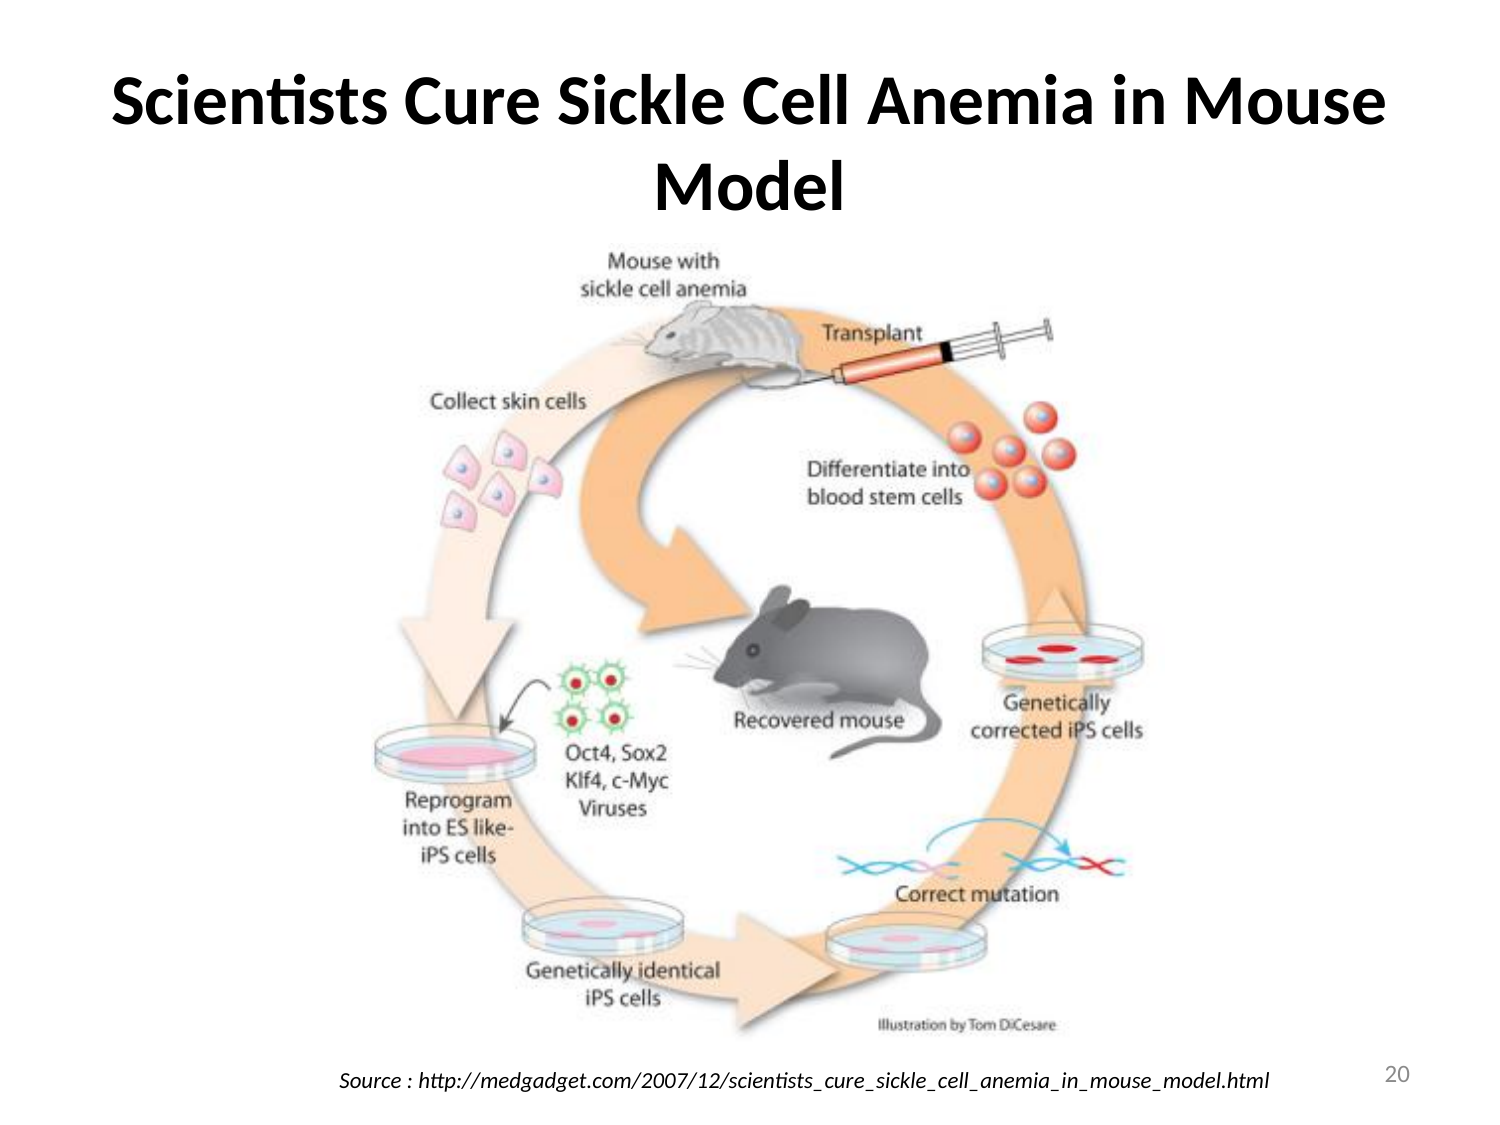

#
Scientists Cure Sickle Cell Anemia in Mouse Model
20
Source : http://medgadget.com/2007/12/scientists_cure_sickle_cell_anemia_in_mouse_model.html